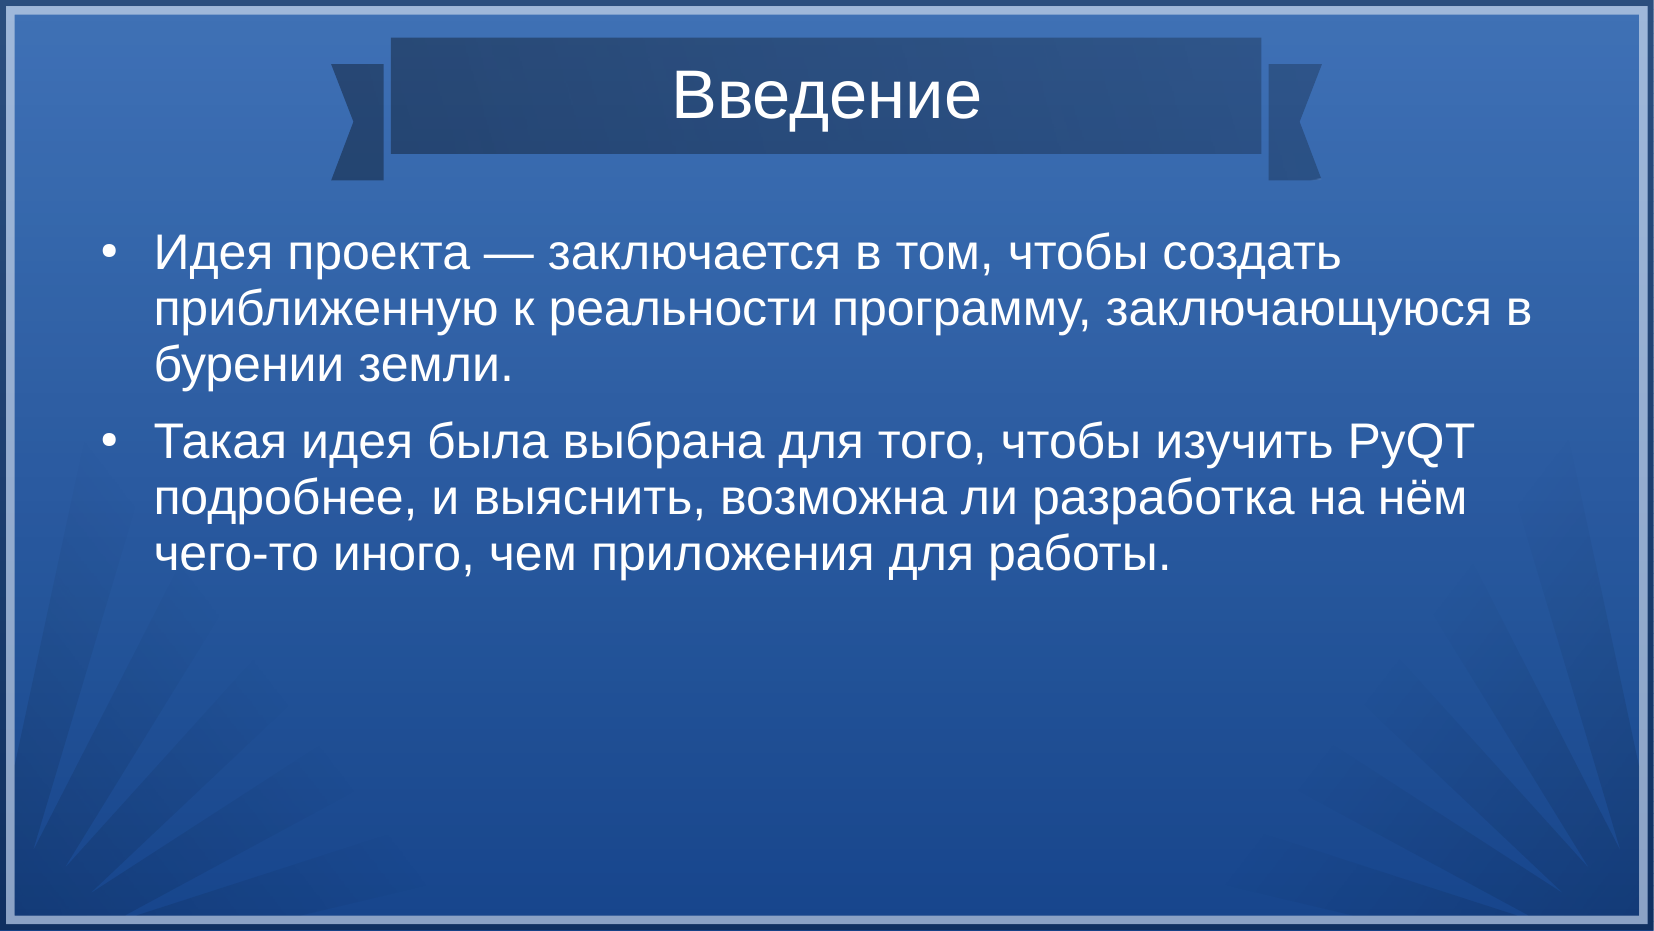

# Введение
Идея проекта — заключается в том, чтобы создать приближенную к реальности программу, заключающуюся в бурении земли.
Такая идея была выбрана для того, чтобы изучить PyQT подробнее, и выяснить, возможна ли разработка на нём чего-то иного, чем приложения для работы.